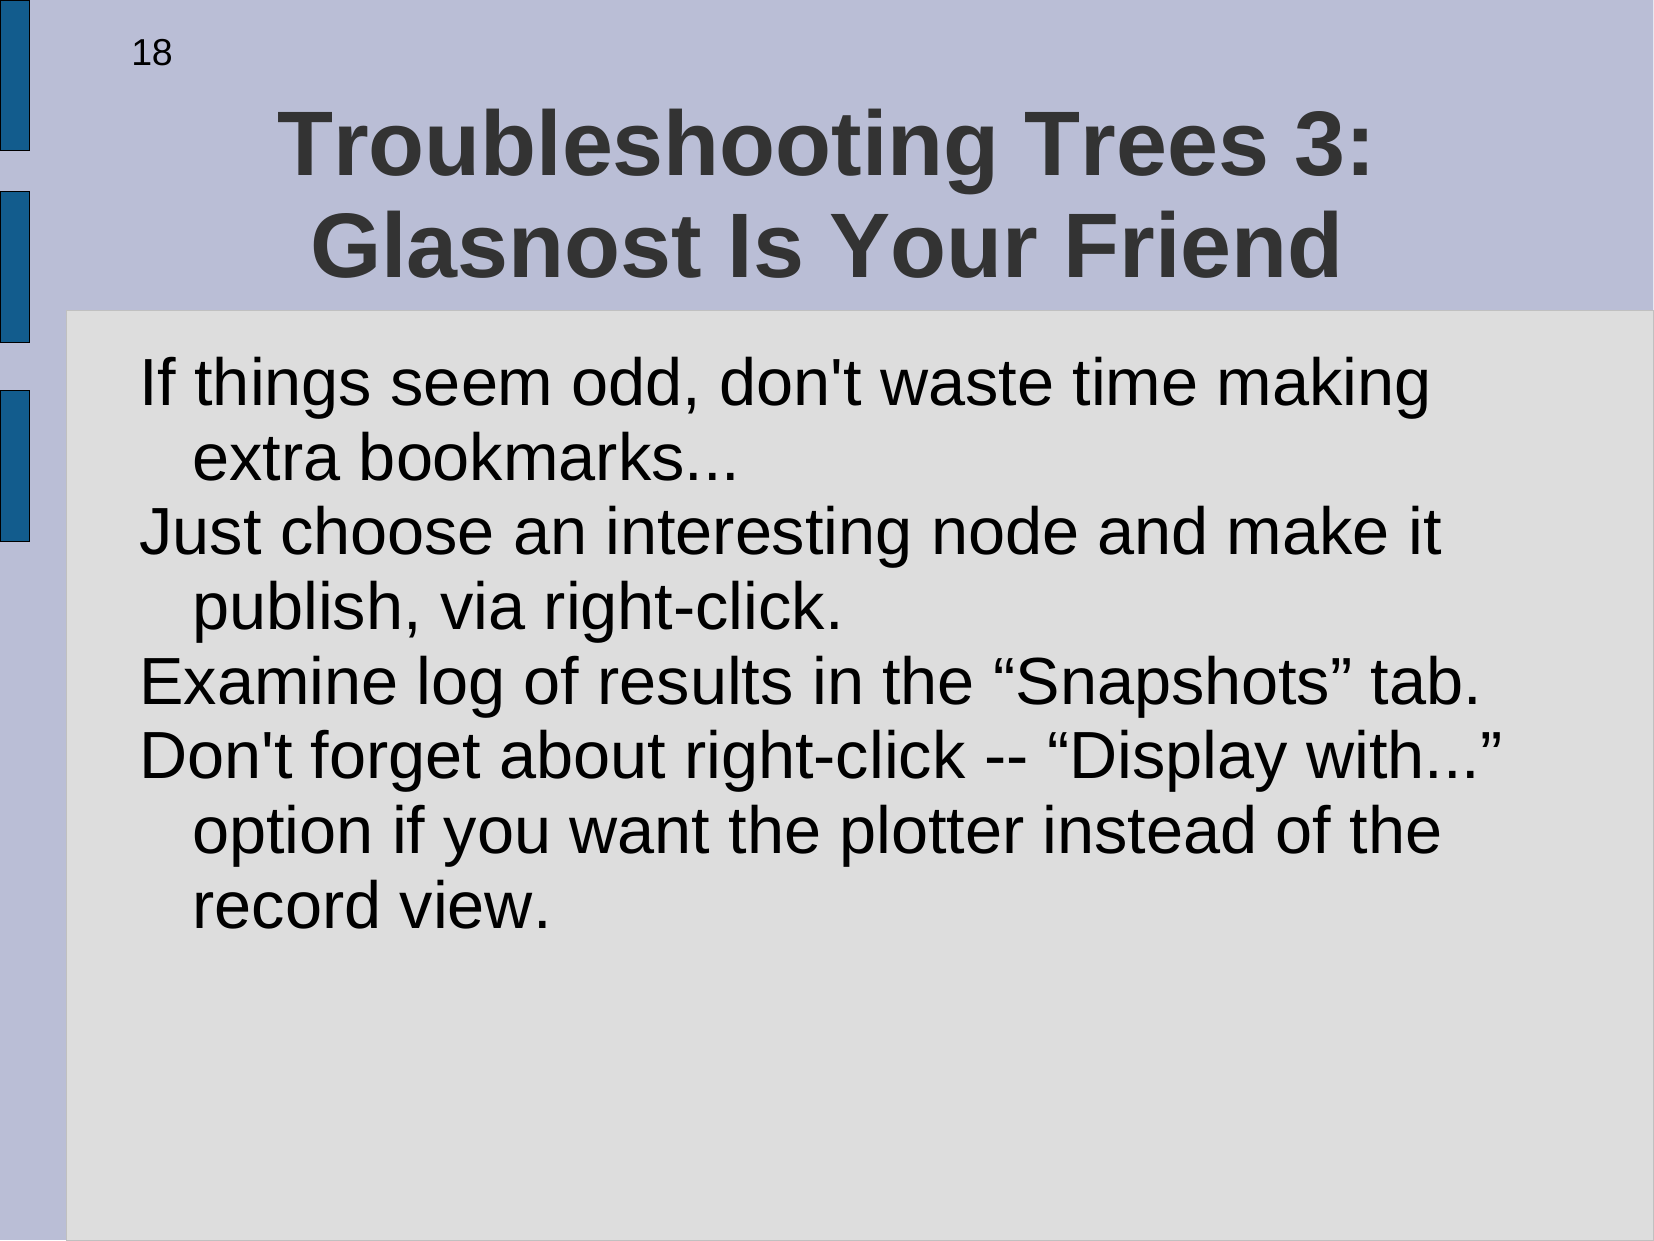

# Troubleshooting Trees 3: Glasnost Is Your Friend
If things seem odd, don't waste time making extra bookmarks...
Just choose an interesting node and make it publish, via right-click.
Examine log of results in the “Snapshots” tab.
Don't forget about right-click -- “Display with...” option if you want the plotter instead of the record view.